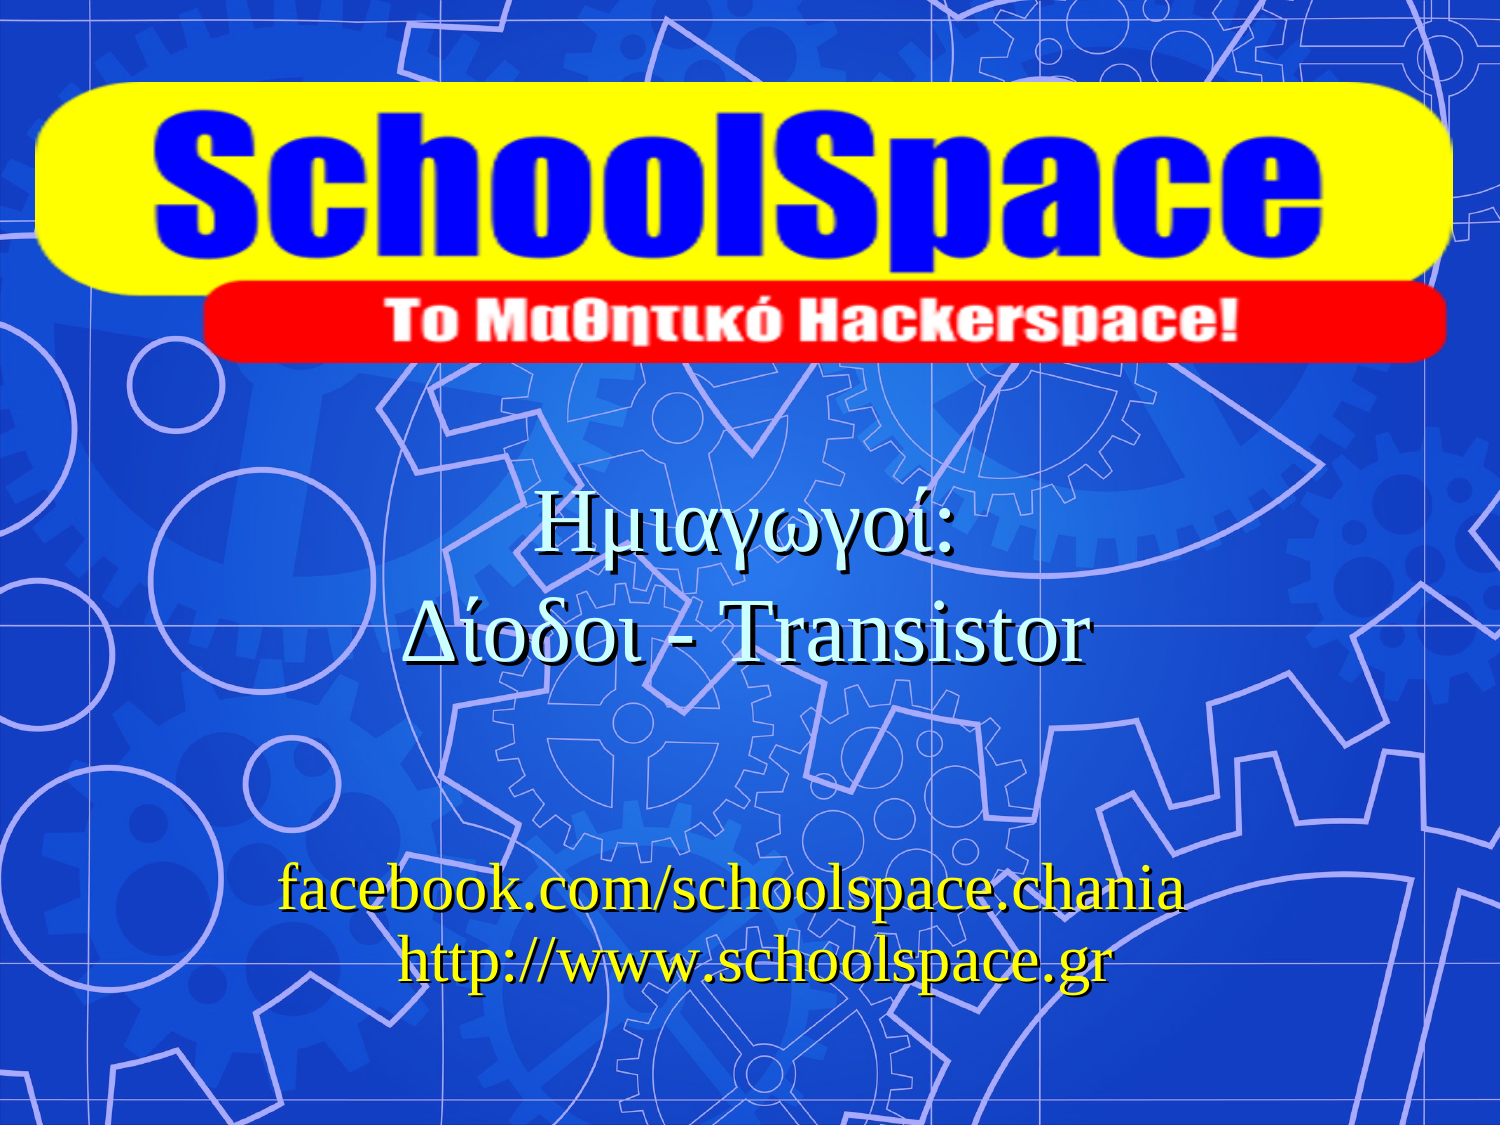

Ημιαγωγοί:
Δίοδοι - Transistor
facebook.com/schoolspace.chania
# http://www.schoolspace.gr